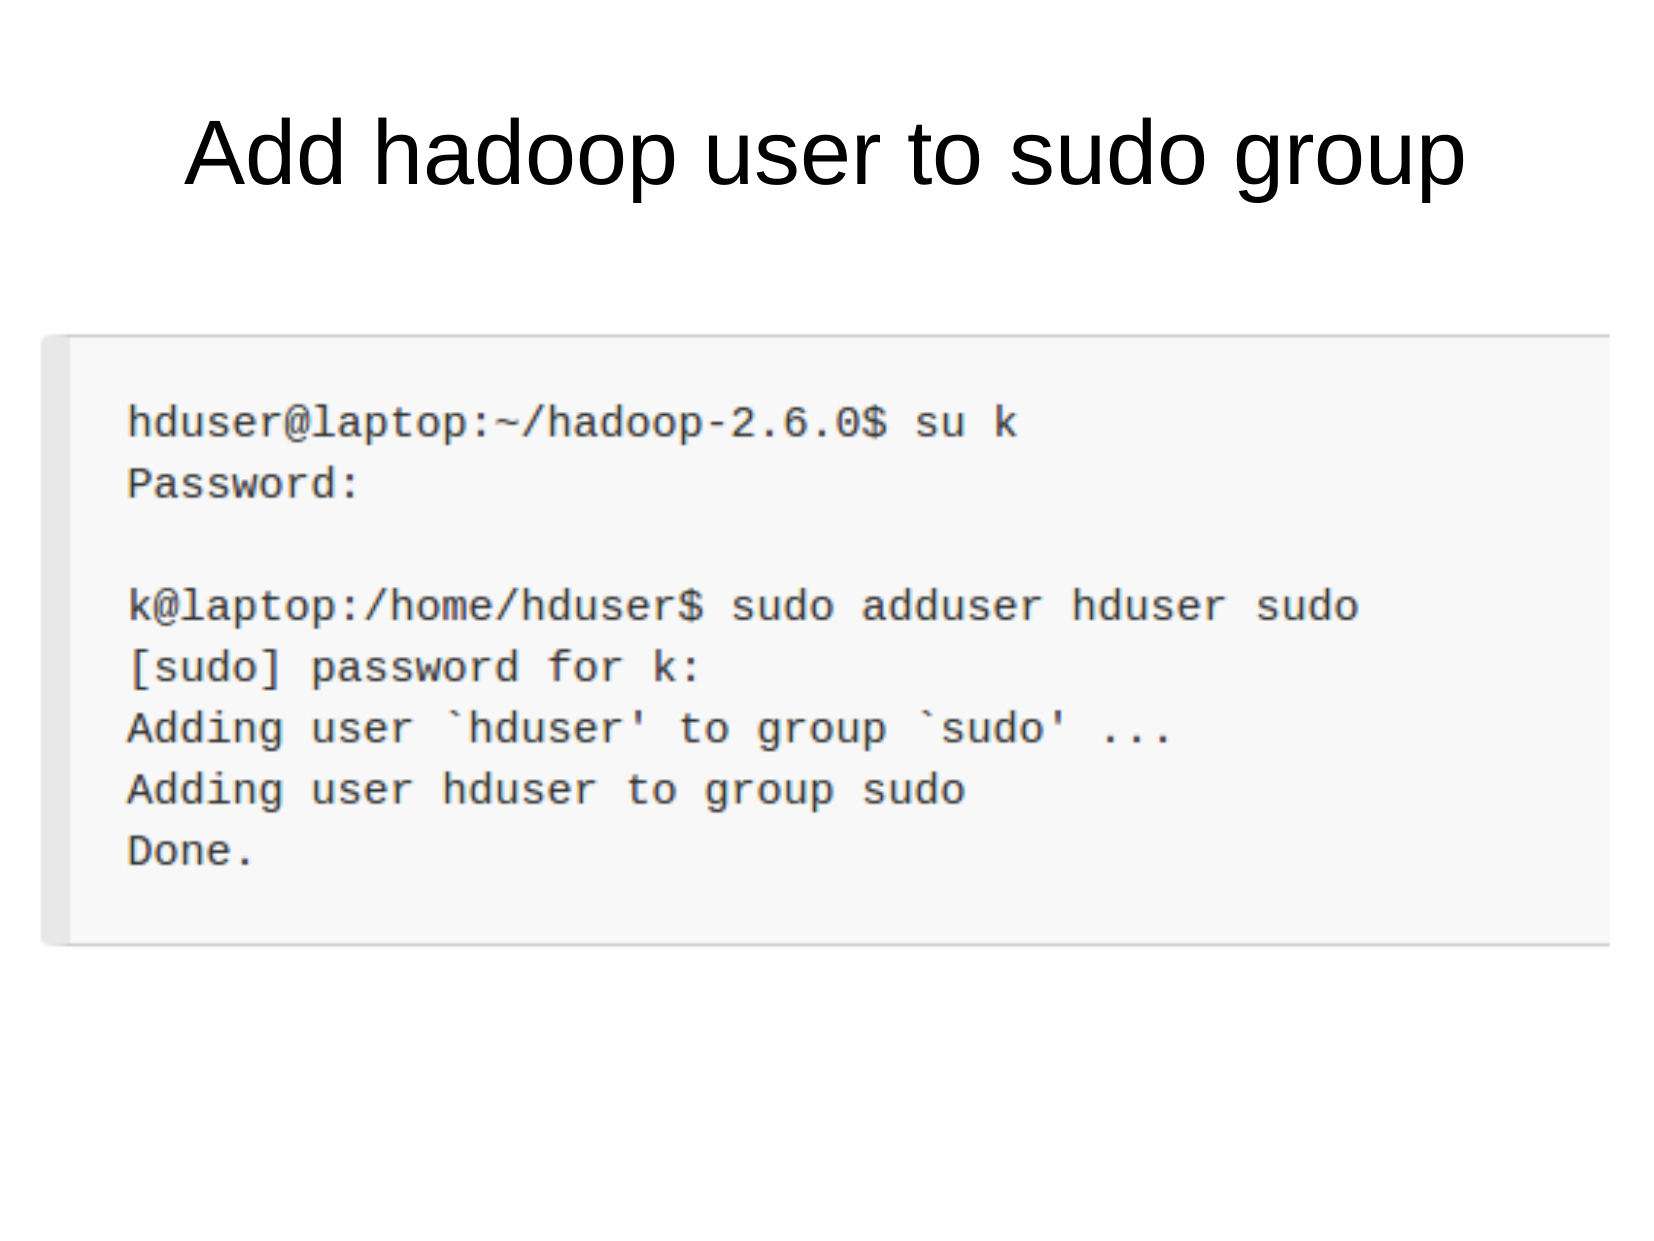

# Add hadoop user to sudo group